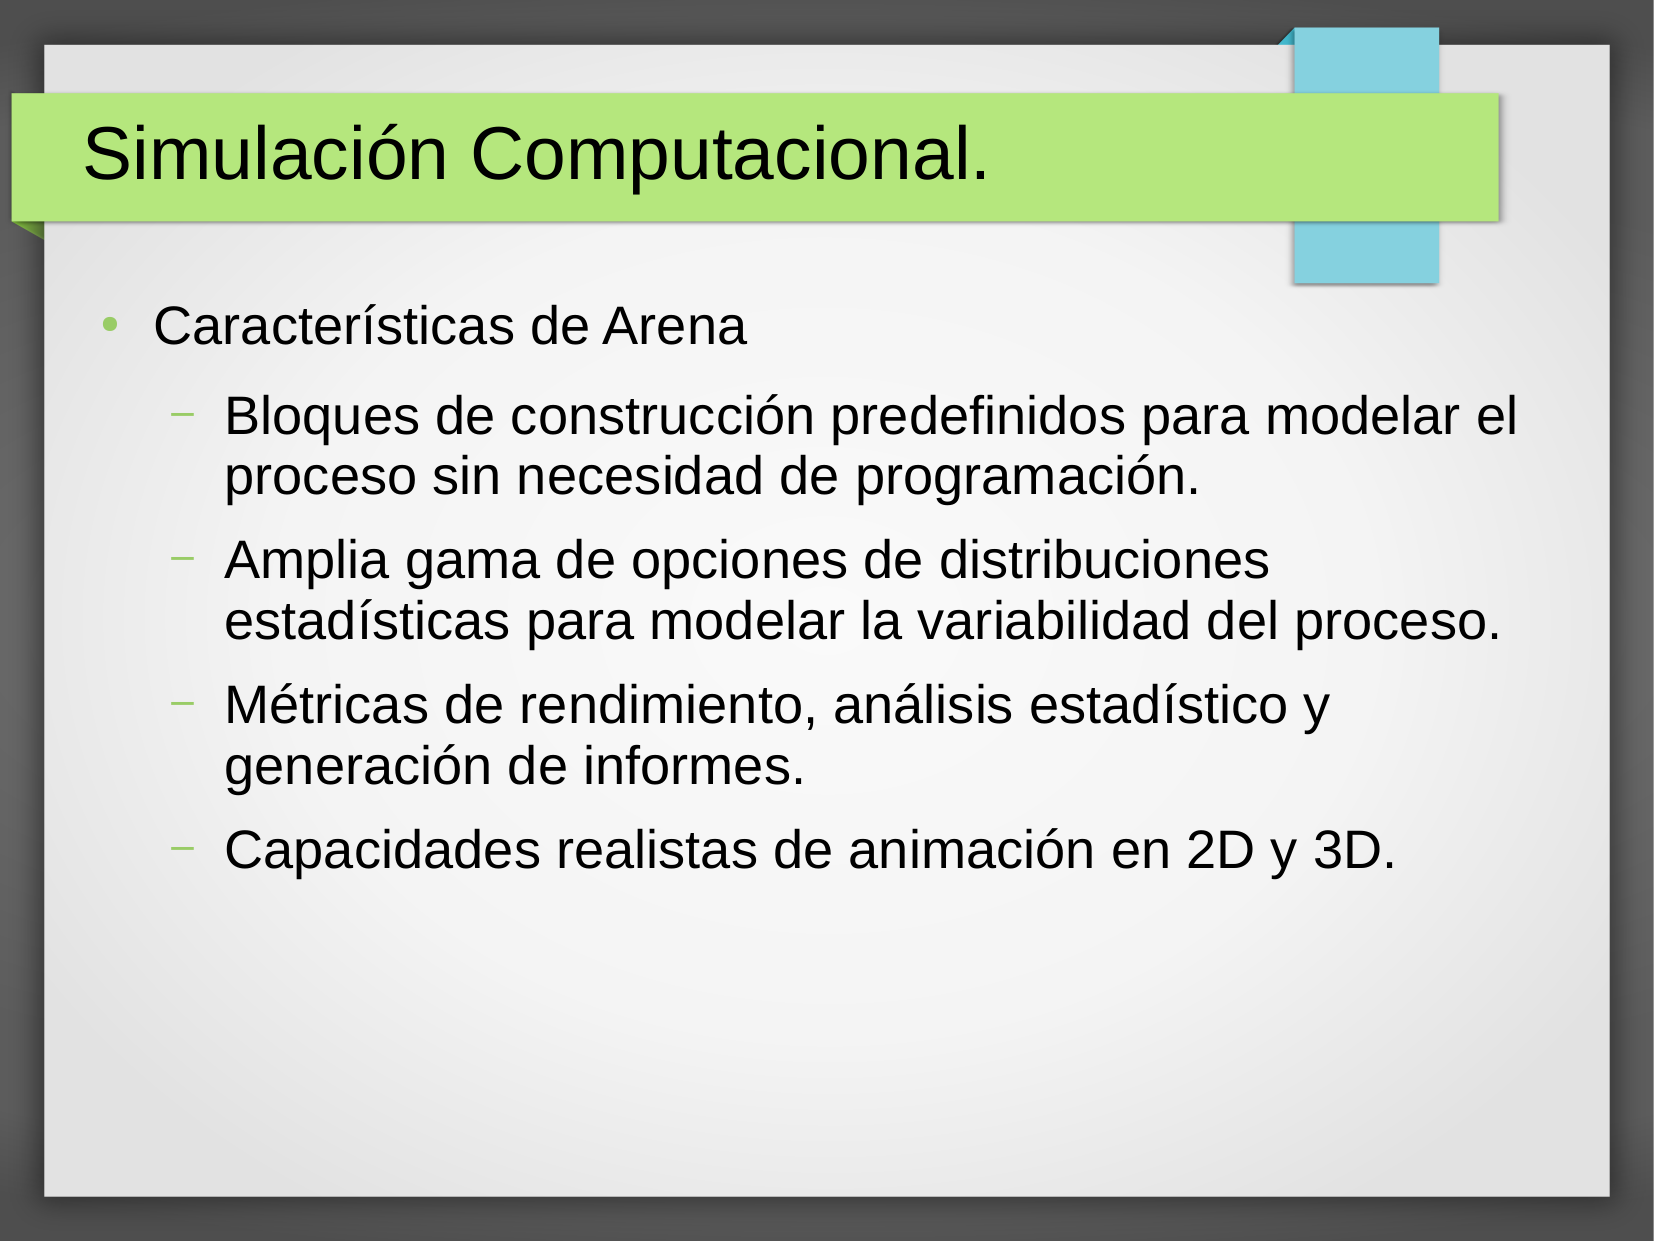

# Simulación Computacional.
Características de Arena
Bloques de construcción predefinidos para modelar el proceso sin necesidad de programación.
Amplia gama de opciones de distribuciones estadísticas para modelar la variabilidad del proceso.
Métricas de rendimiento, análisis estadístico y generación de informes.
Capacidades realistas de animación en 2D y 3D.